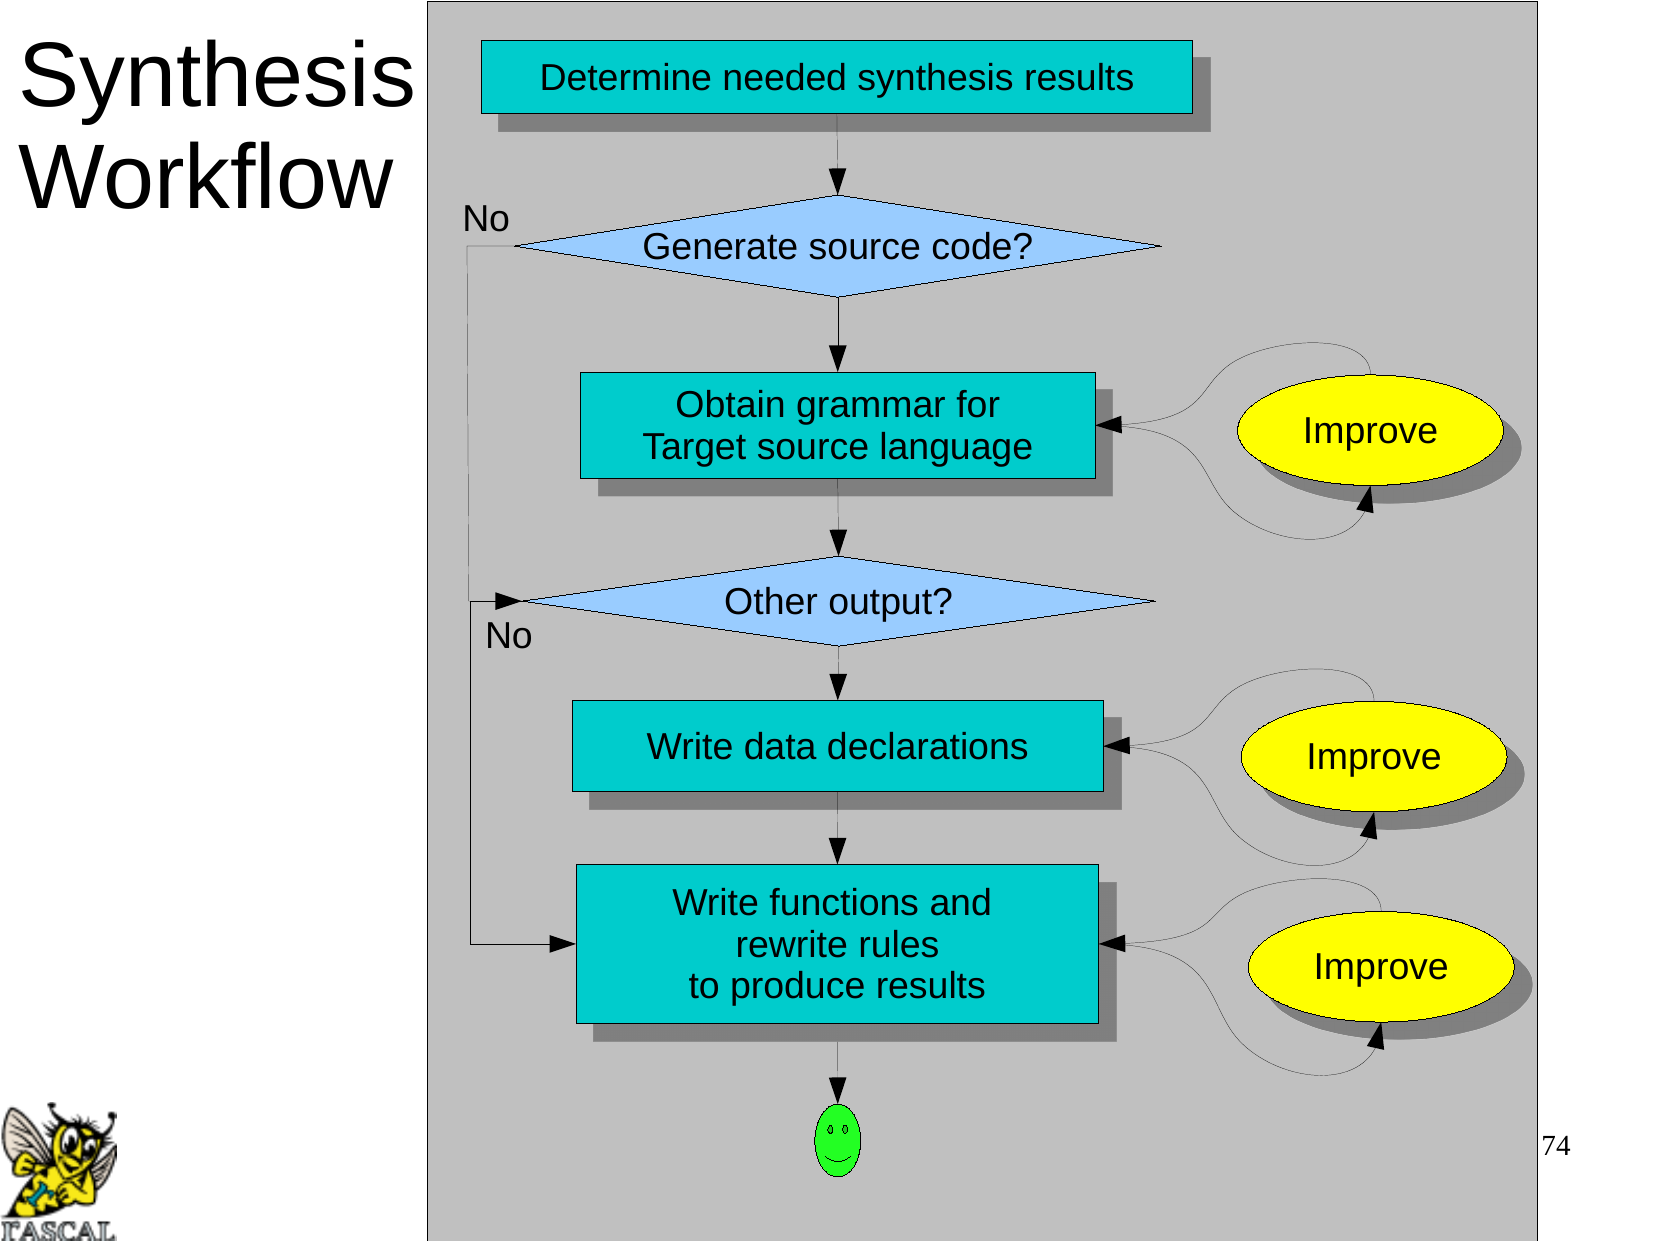

Synthesis
Workflow
Determine needed synthesis results
No
Generate source code?
Obtain grammar for
Target source language
Improve
Other output?
No
Write data declarations
Improve
Write functions and
rewrite rules
to produce results
Improve
74